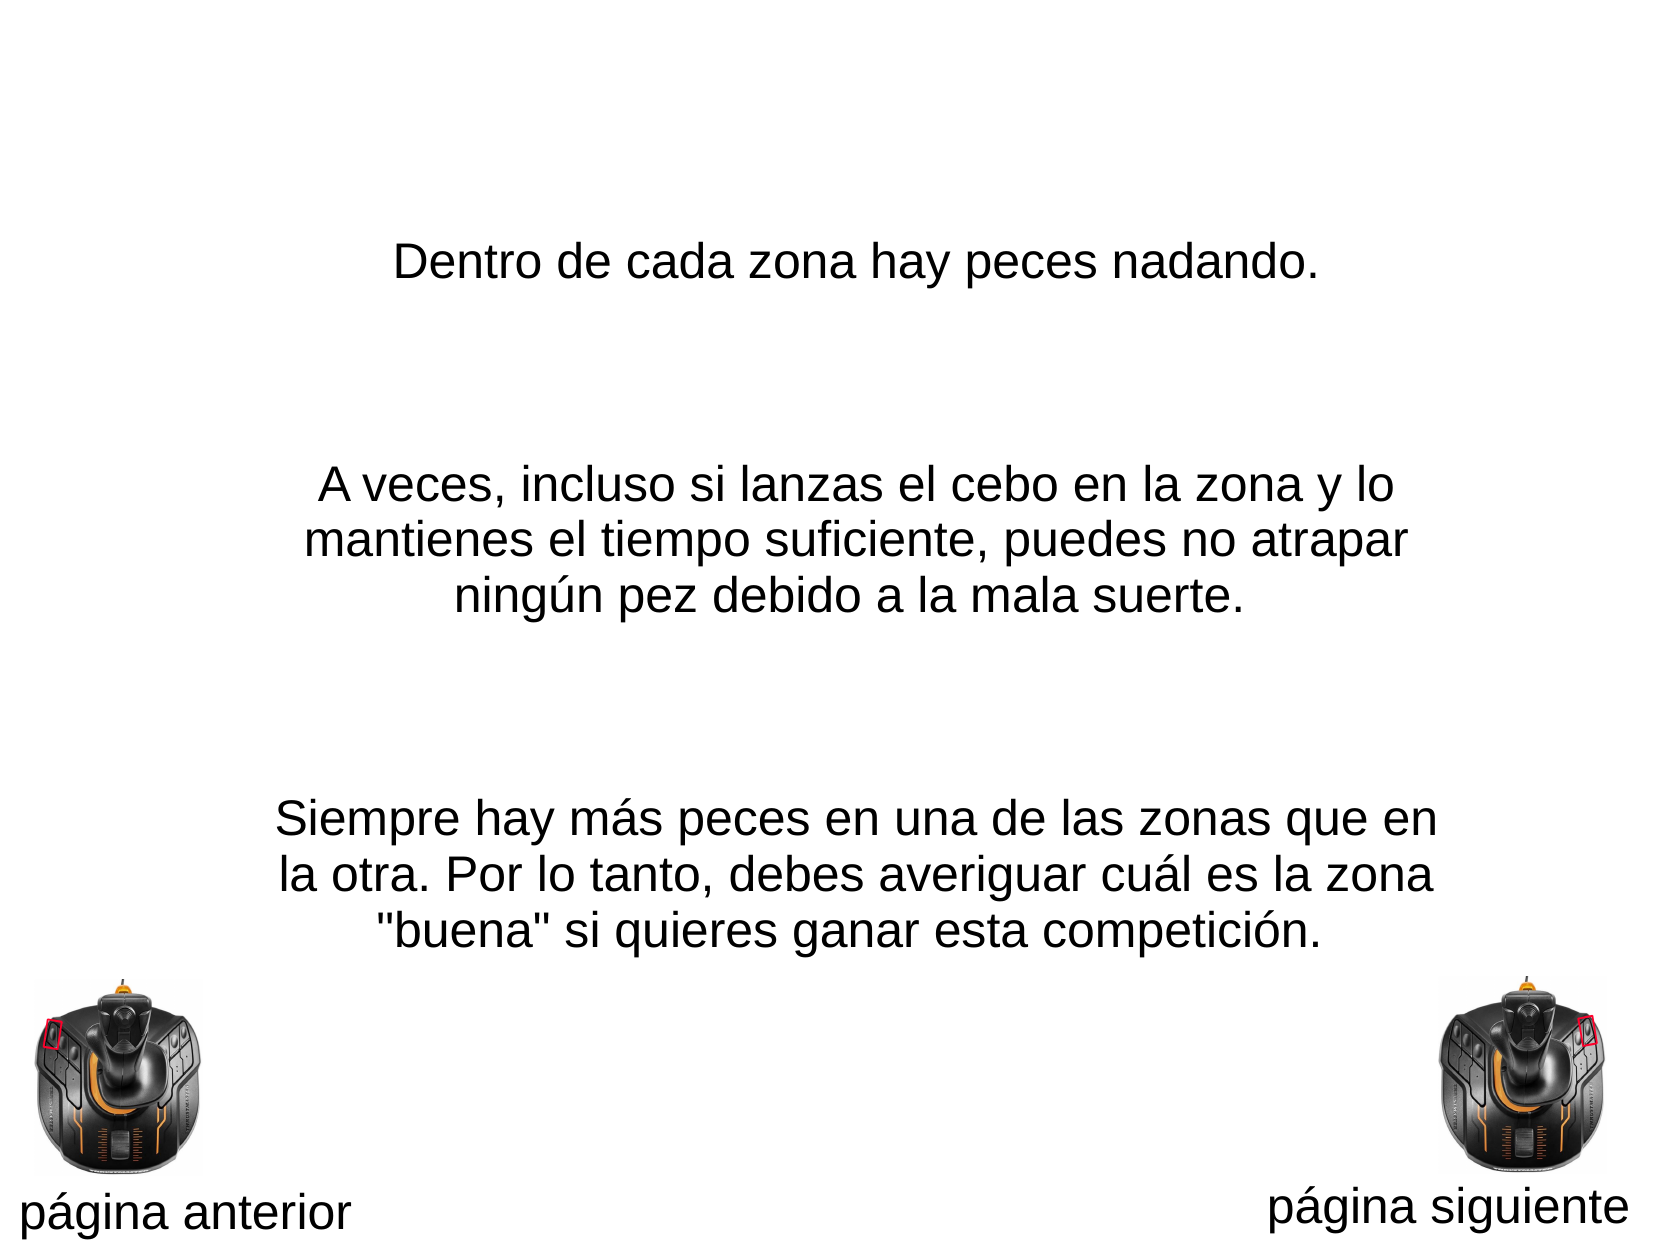

Dentro de cada zona hay peces nadando.
A veces, incluso si lanzas el cebo en la zona y lo mantienes el tiempo suficiente, puedes no atrapar ningún pez debido a la mala suerte.
Siempre hay más peces en una de las zonas que en la otra. Por lo tanto, debes averiguar cuál es la zona "buena" si quieres ganar esta competición.
página siguiente
página anterior